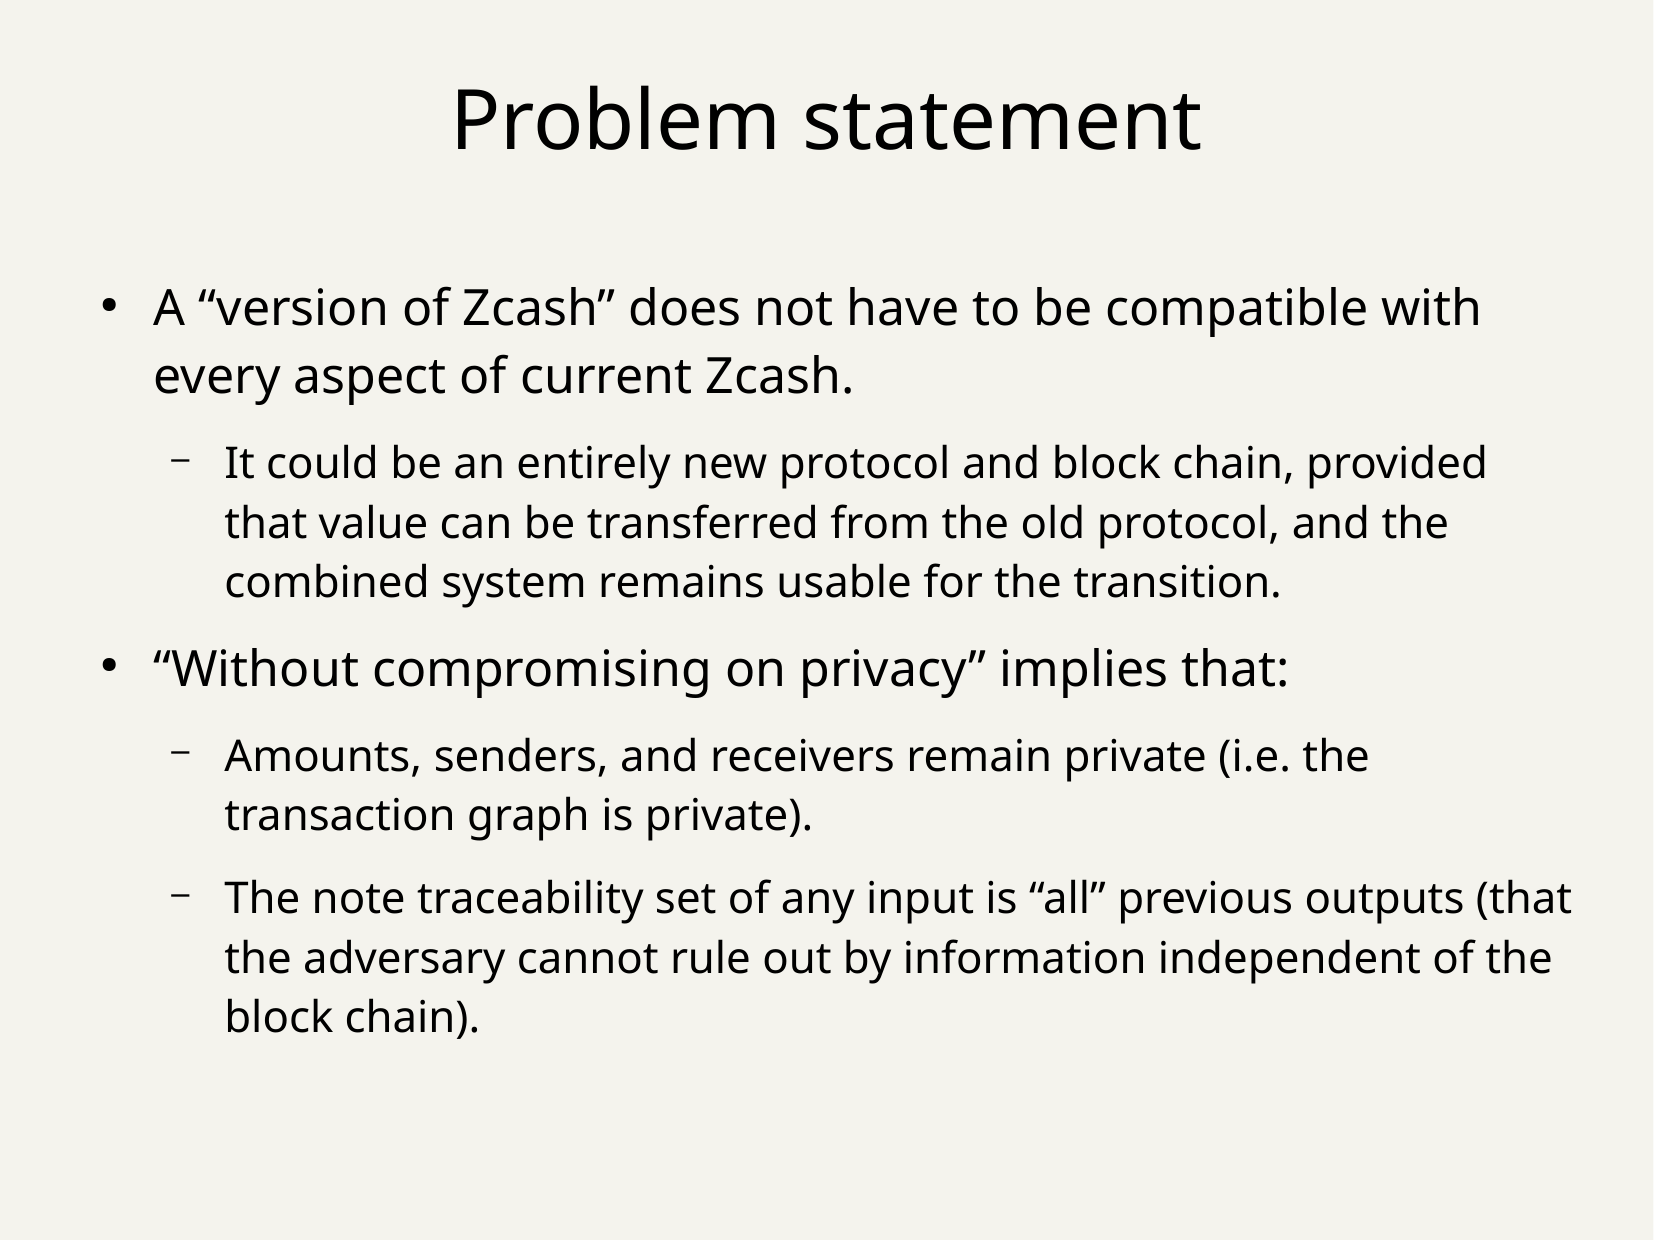

# Problem statement
A “version of Zcash” does not have to be compatible with every aspect of current Zcash.
It could be an entirely new protocol and block chain, provided that value can be transferred from the old protocol, and the combined system remains usable for the transition.
“Without compromising on privacy” implies that:
Amounts, senders, and receivers remain private (i.e. the transaction graph is private).
The note traceability set of any input is “all” previous outputs (that the adversary cannot rule out by information independent of the block chain).